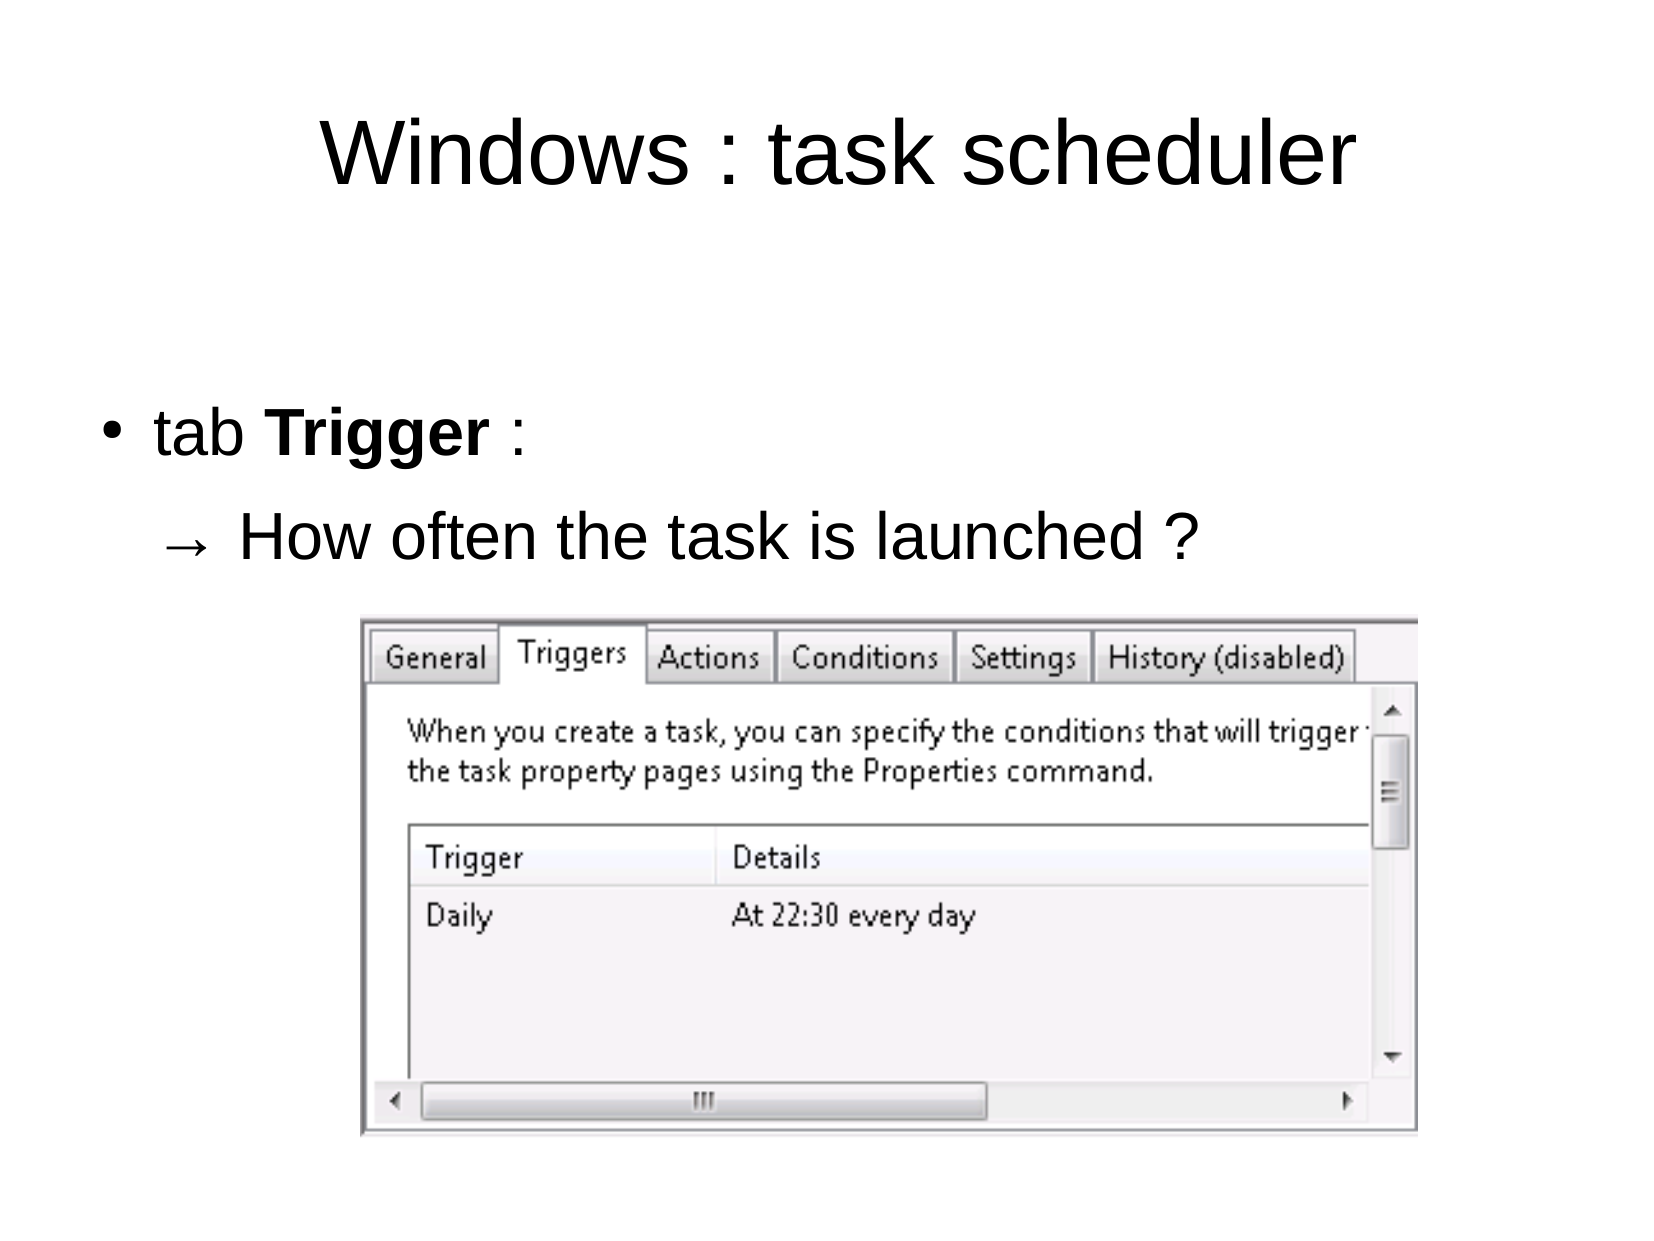

# Windows : task scheduler
tab Trigger :
→ How often the task is launched ?